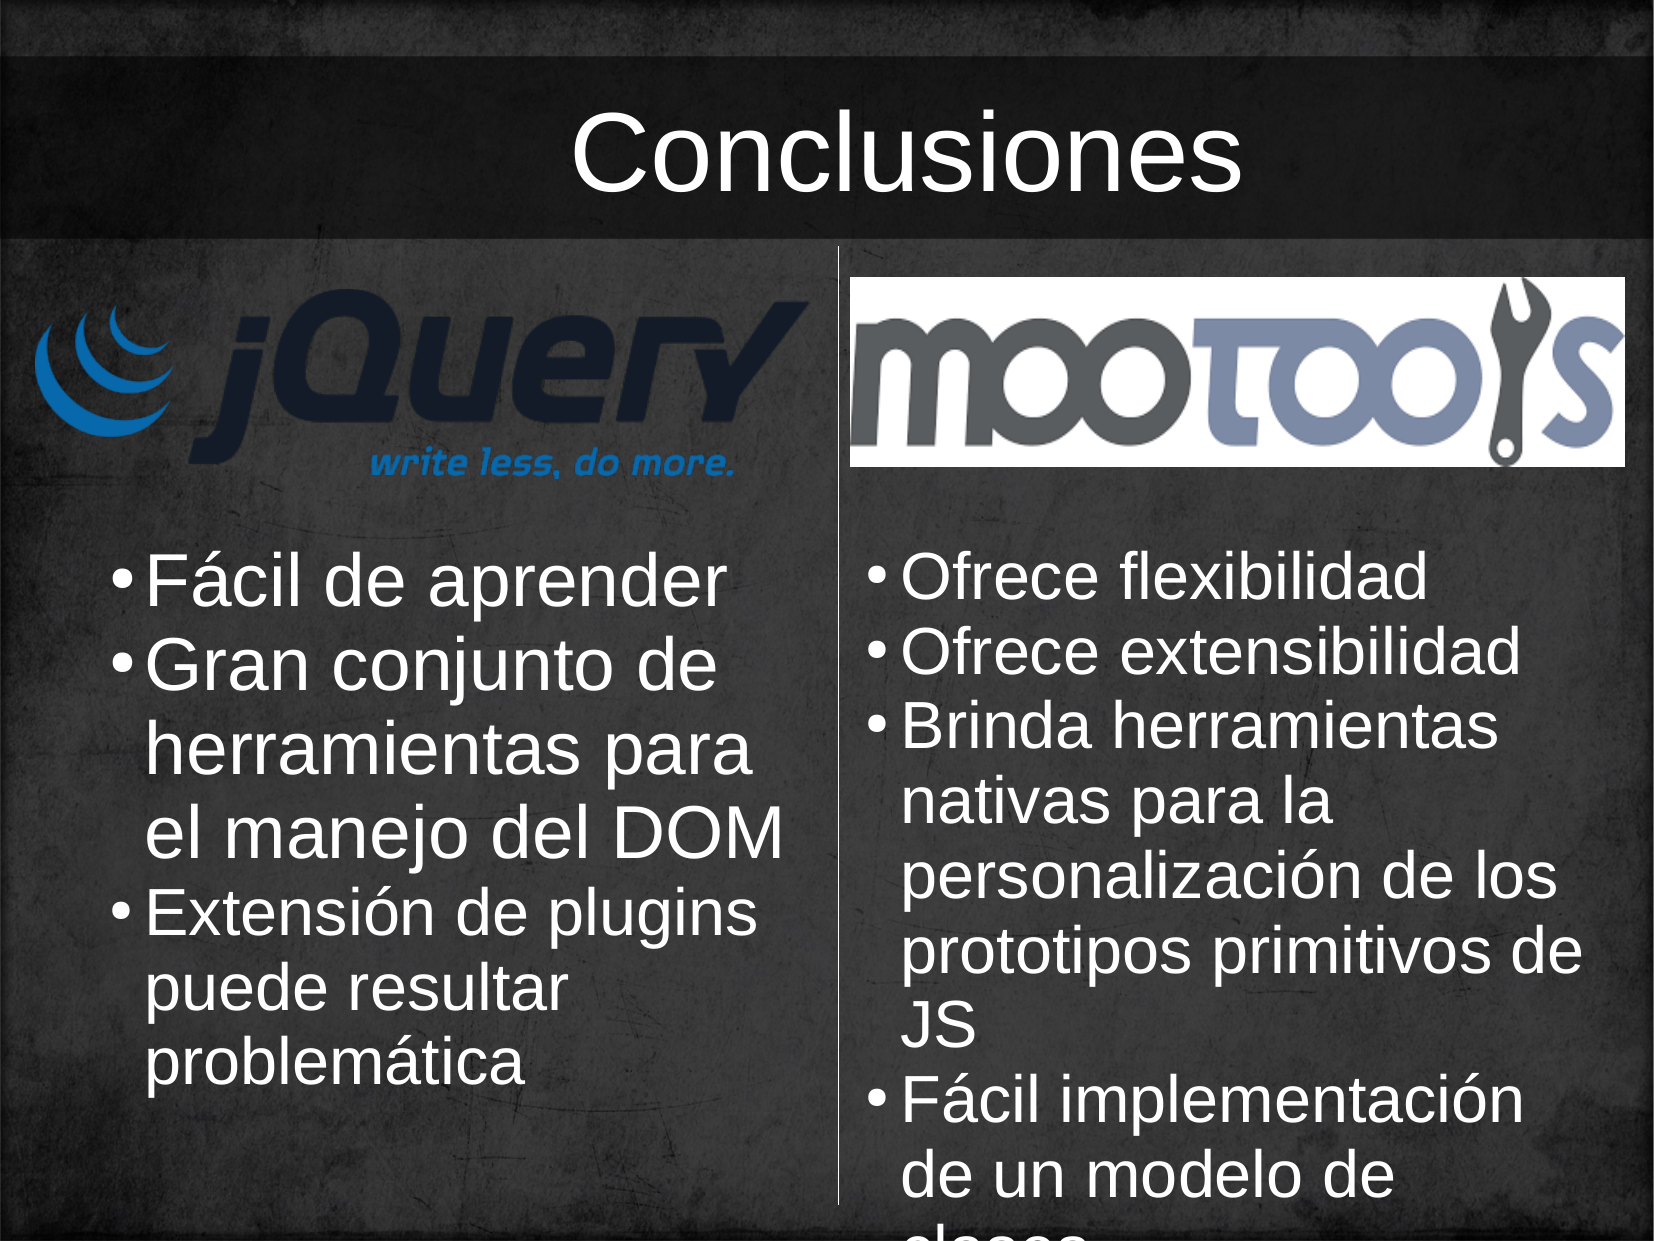

Conclusiones
Fácil de aprender
Gran conjunto de herramientas para el manejo del DOM
Extensión de plugins puede resultar problemática
Ofrece flexibilidad
Ofrece extensibilidad
Brinda herramientas nativas para la personalización de los prototipos primitivos de JS
Fácil implementación de un modelo de clases